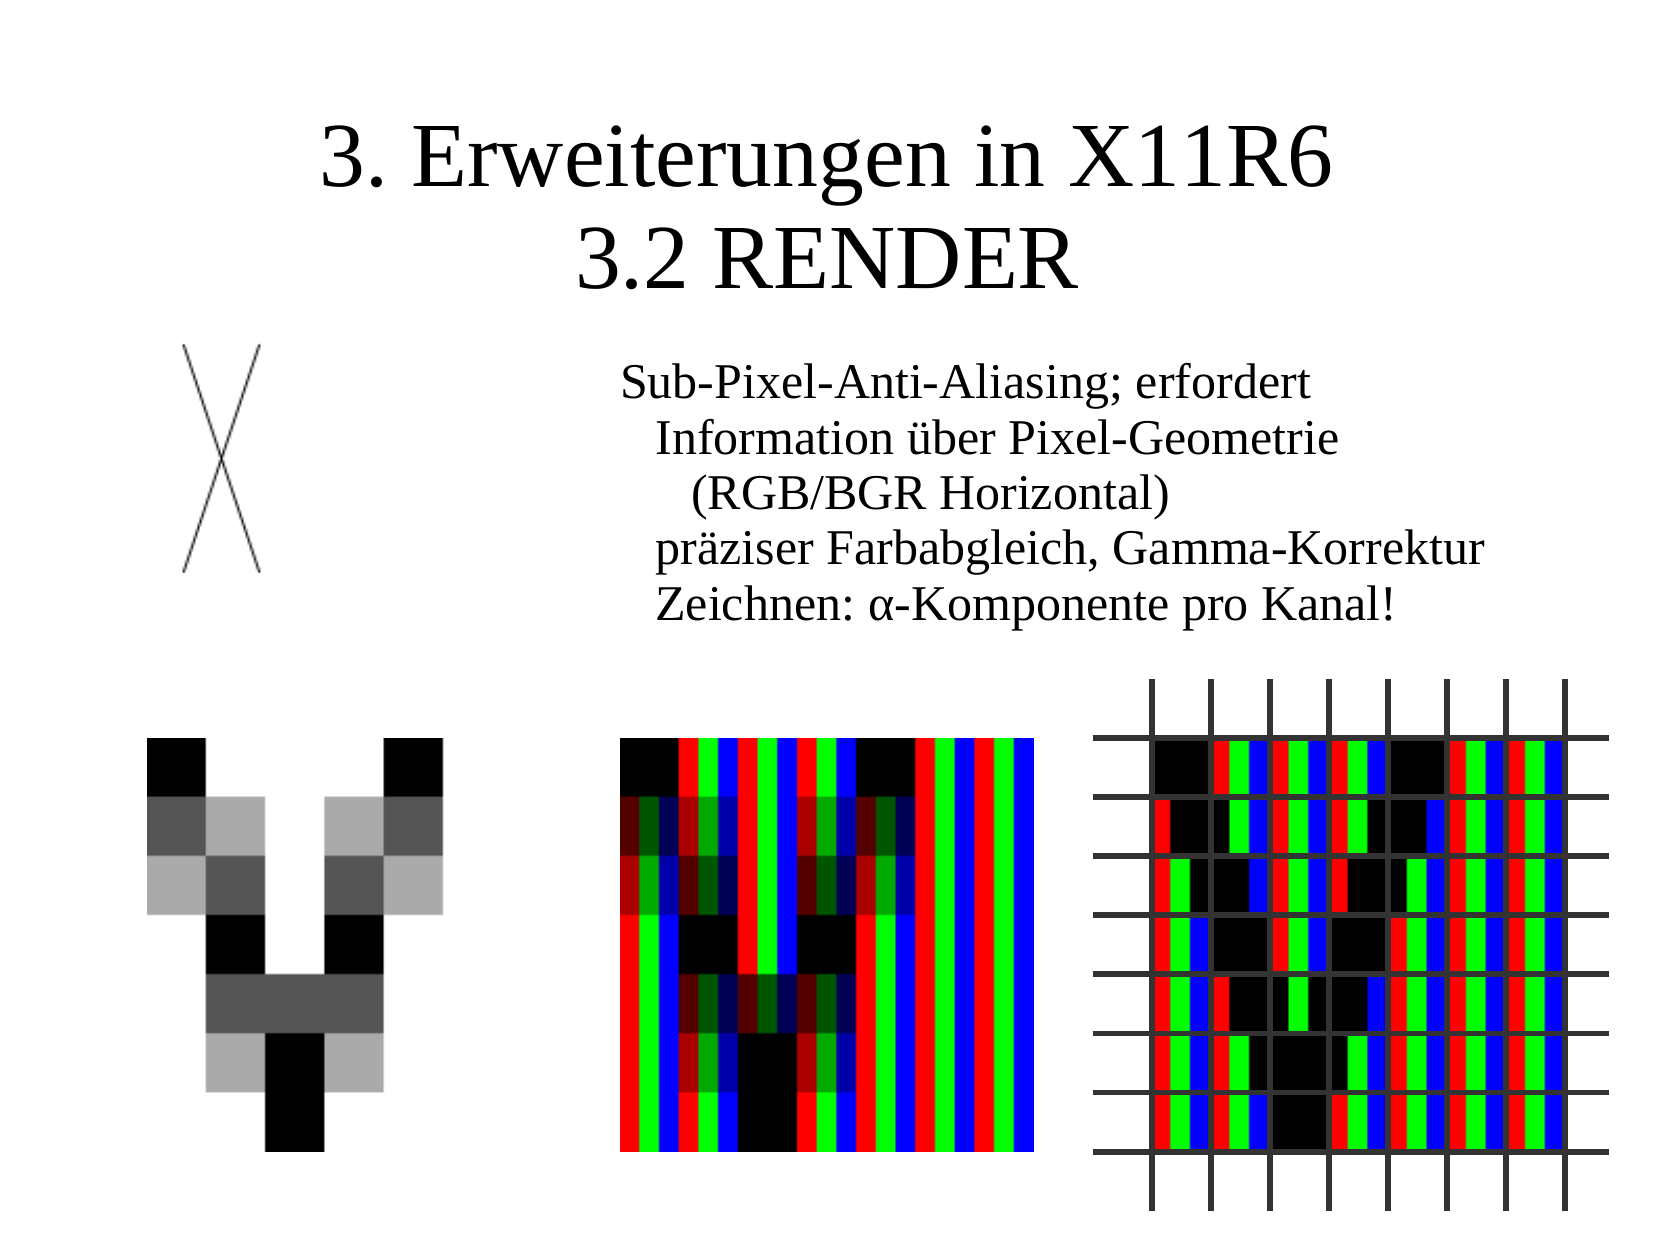

# 3. Erweiterungen in X11R6 3.2 RENDER
Sub-Pixel-Anti-Aliasing; erfordert
Information über Pixel-Geometrie (RGB/BGR Horizontal)
präziser Farbabgleich, Gamma-Korrektur
Zeichnen: α-Komponente pro Kanal!